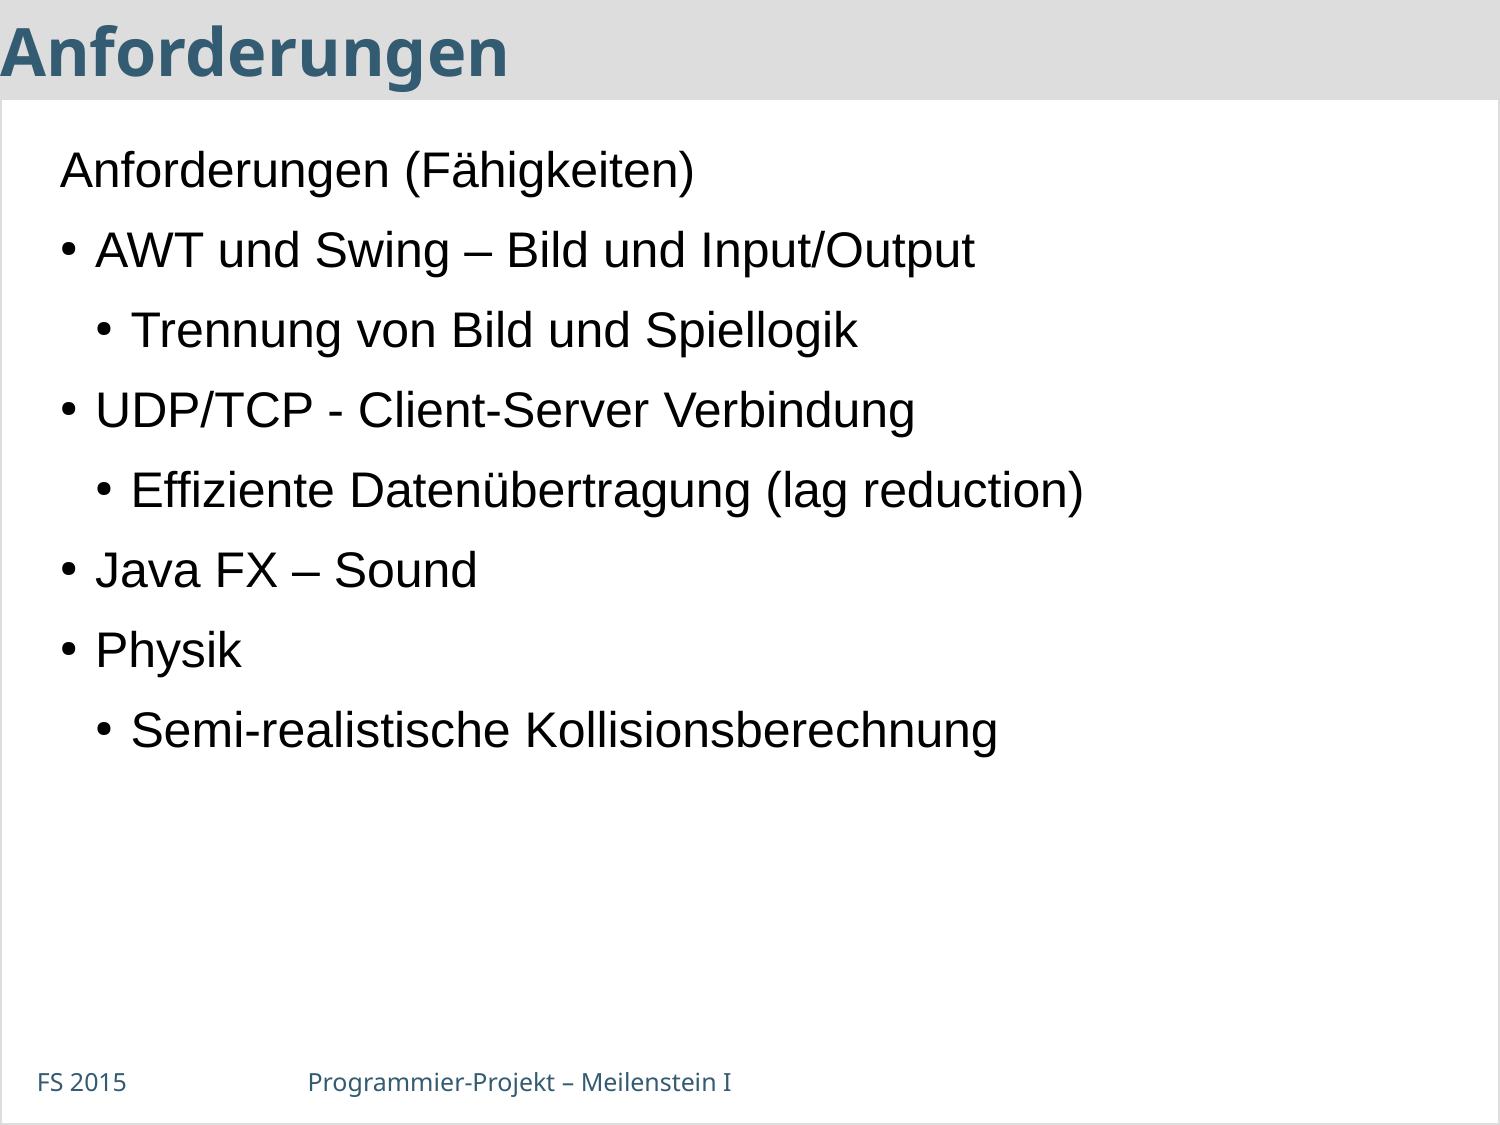

# Anforderungen
Anforderungen (Fähigkeiten)
AWT und Swing – Bild und Input/Output
Trennung von Bild und Spiellogik
UDP/TCP - Client-Server Verbindung
Effiziente Datenübertragung (lag reduction)
Java FX – Sound
Physik
Semi-realistische Kollisionsberechnung
FS 2015
Programmier-Projekt – Meilenstein I